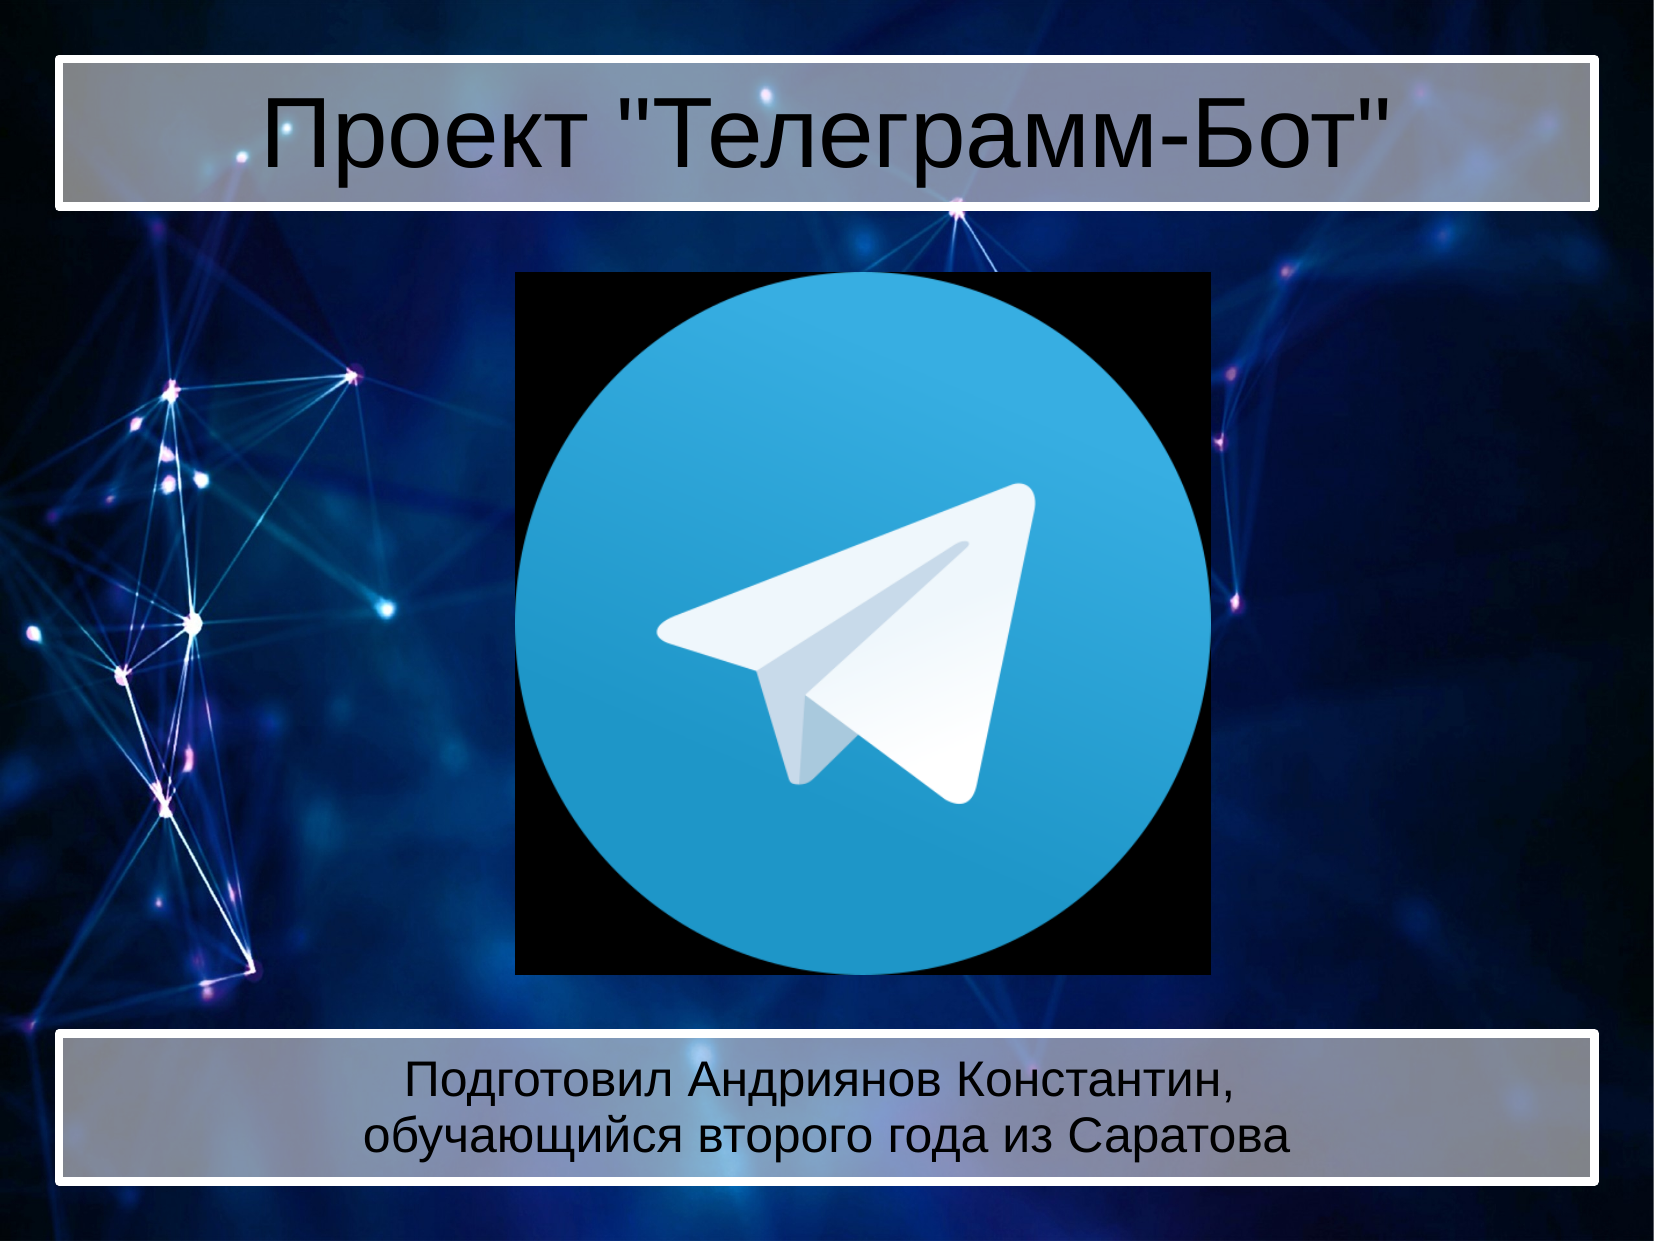

# Проект "Телеграмм-Бот"
Подготовил Андриянов Константин,
обучающийся второго года из Саратова